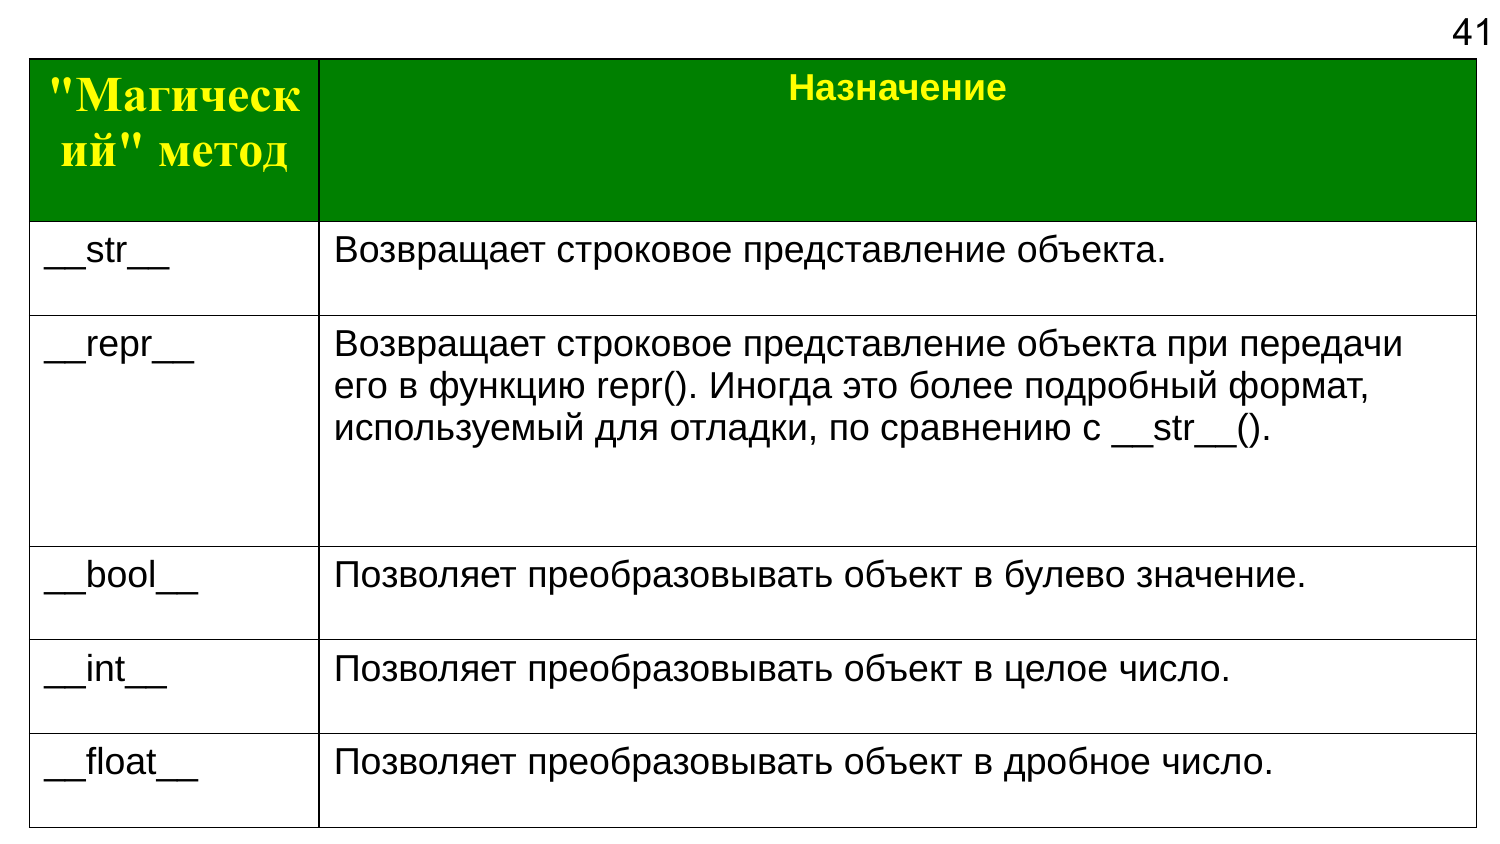

| "Магический" метод | Назначение |
| --- | --- |
| \_\_str\_\_ | Возвращает строковое представление объекта. |
| \_\_repr\_\_ | Возвращает строковое представление объекта при передачи его в функцию repr(). Иногда это более подробный формат, используемый для отладки, по сравнению с \_\_str\_\_(). |
| \_\_bool\_\_ | Позволяет преобразовывать объект в булево значение. |
| \_\_int\_\_ | Позволяет преобразовывать объект в целое число. |
| \_\_float\_\_ | Позволяет преобразовывать объект в дробное число. |